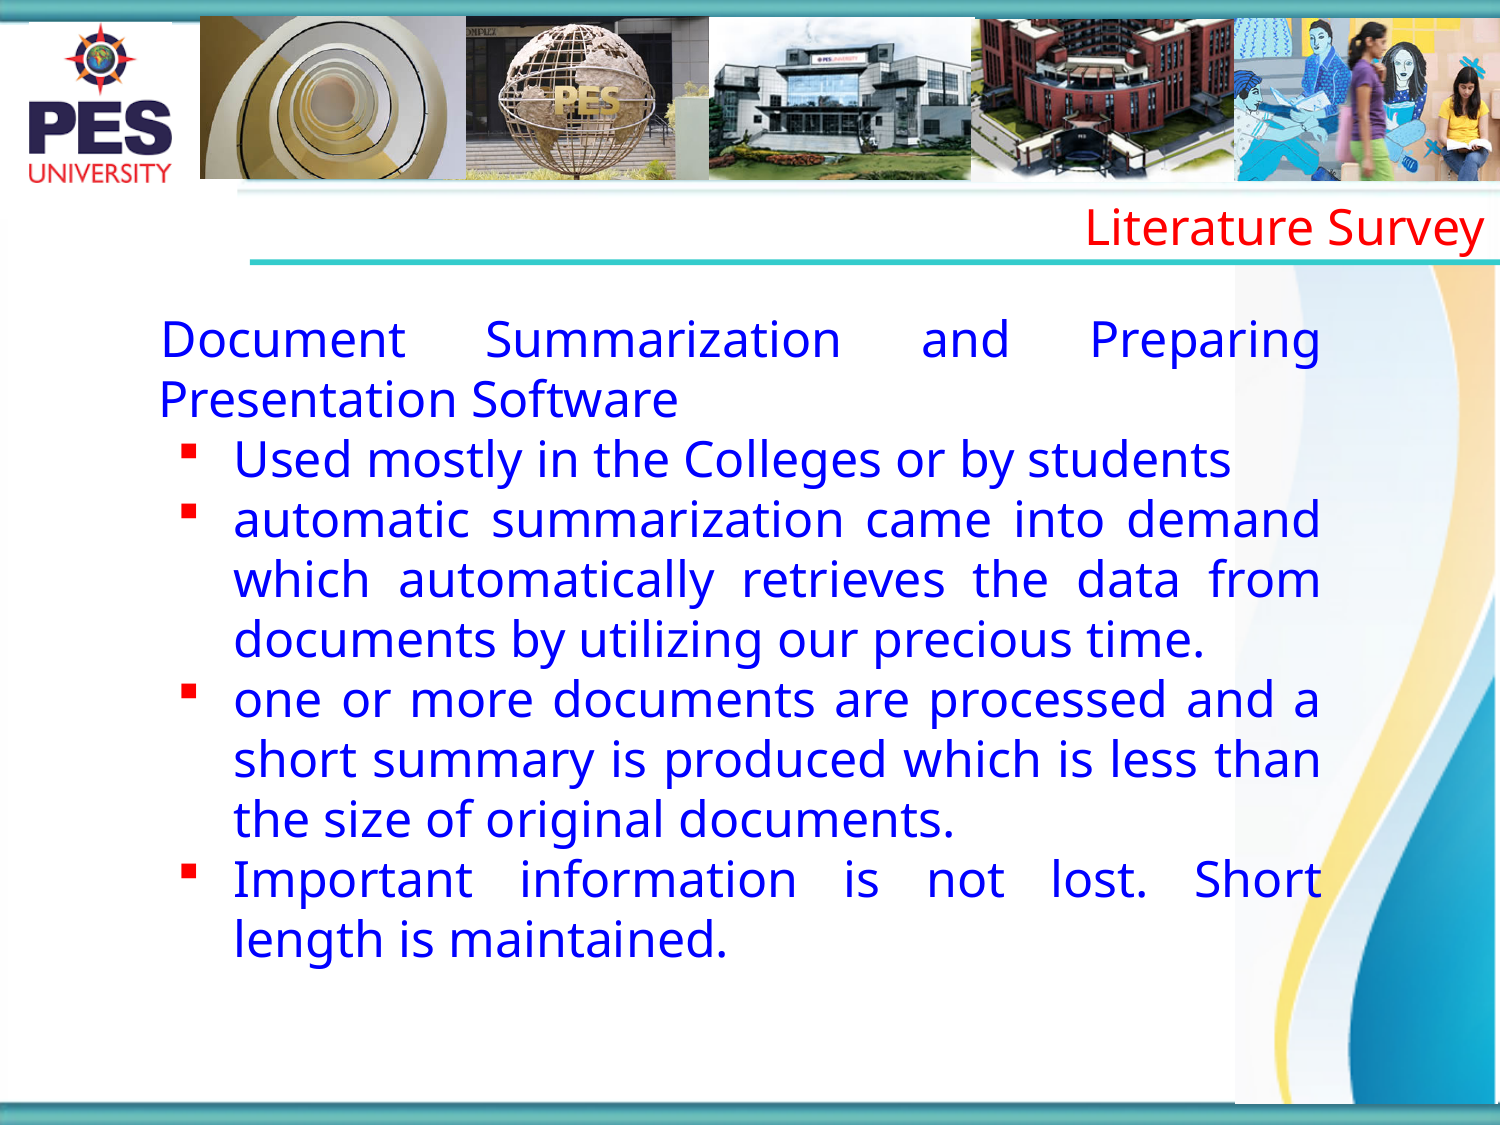

Literature Survey
Document Summarization and Preparing Presentation Software
Used mostly in the Colleges or by students
automatic summarization came into demand which automatically retrieves the data from documents by utilizing our precious time.
one or more documents are processed and a short summary is produced which is less than the size of original documents.
Important information is not lost. Short length is maintained.